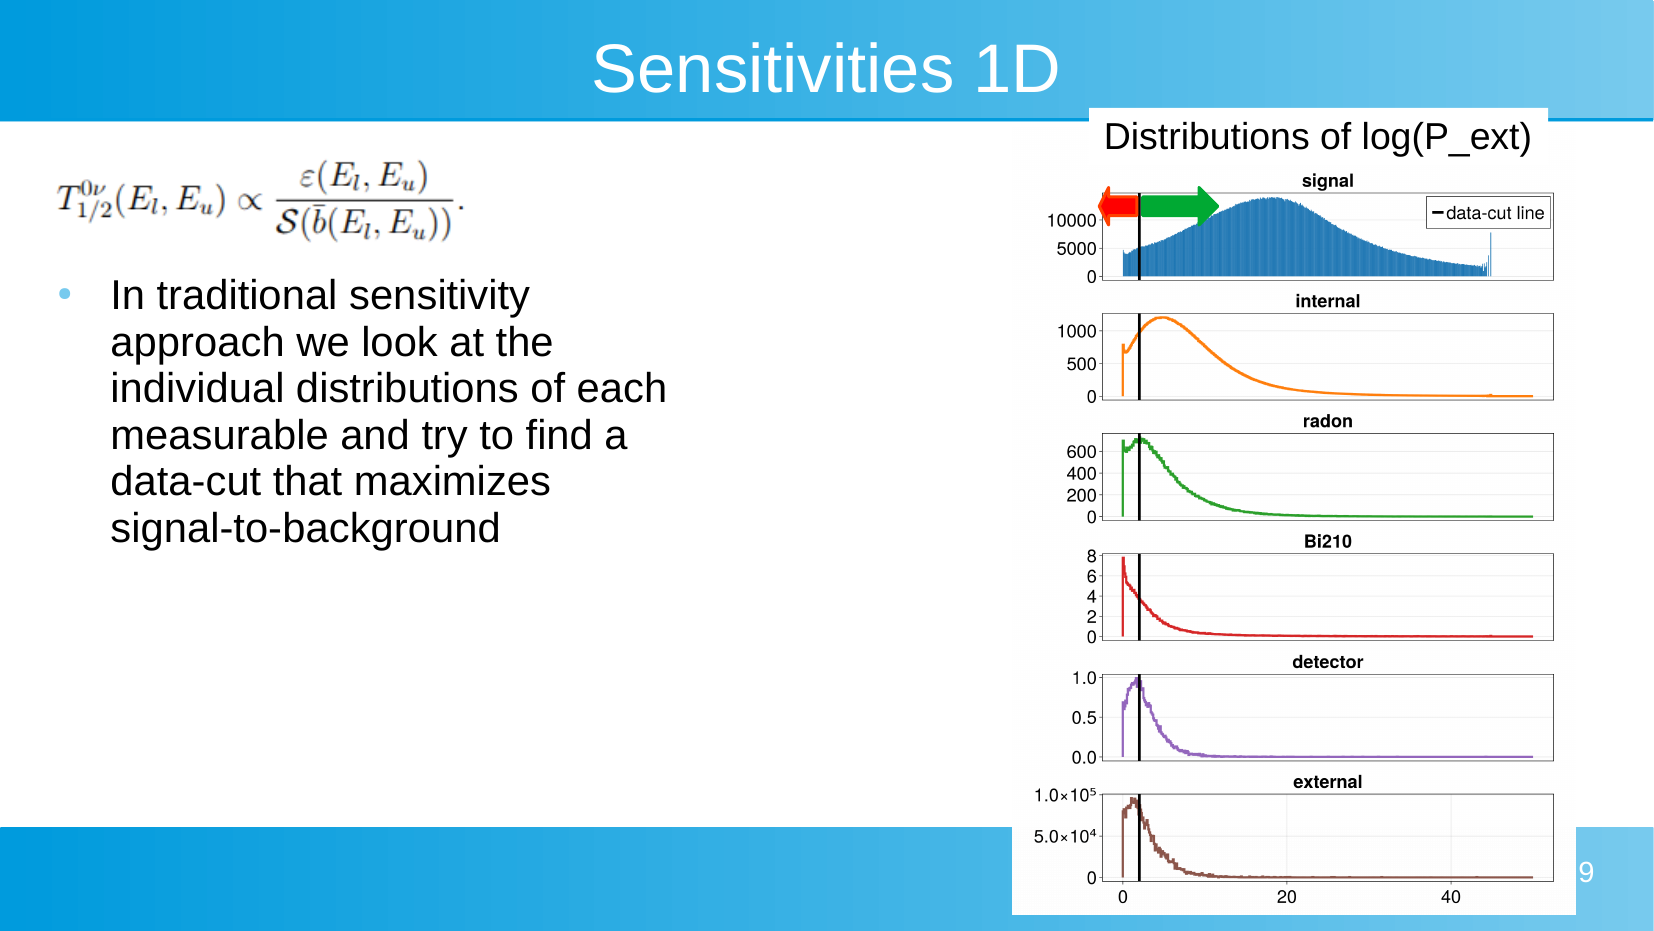

# Sensitivities 1D
Distributions of log(P_ext)
In traditional sensitivity approach we look at the individual distributions of each measurable and try to find a data-cut that maximizes signal-to-background
9